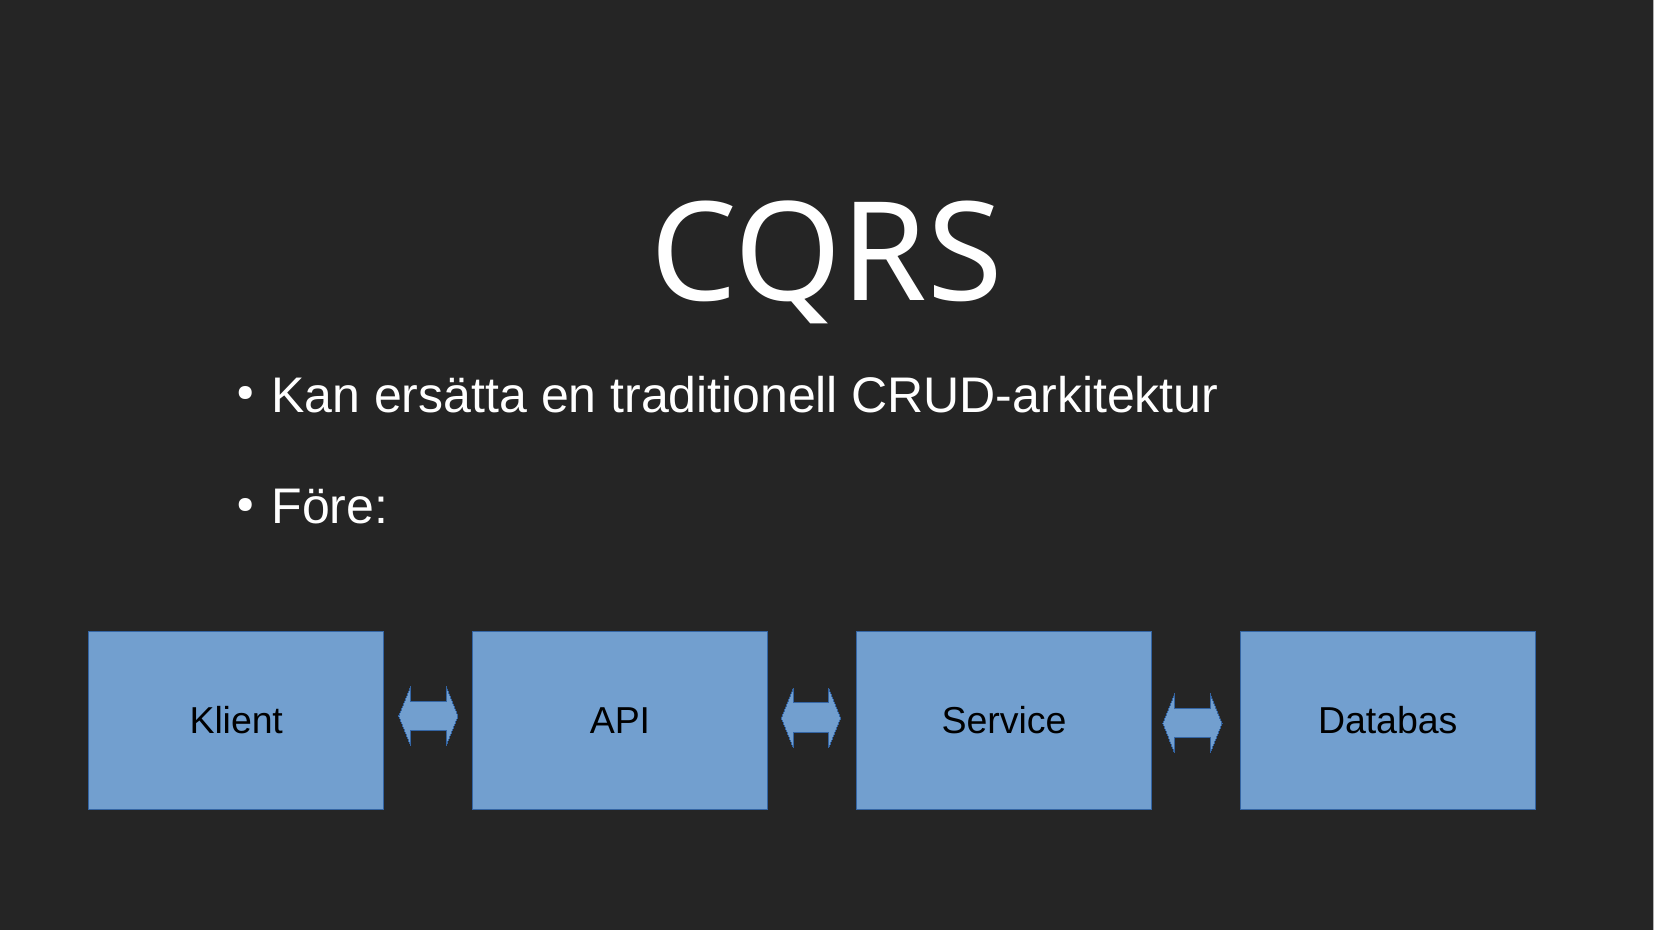

# CQRS
Kan ersätta en traditionell CRUD-arkitektur
Före:
Klient
API
Service
Databas